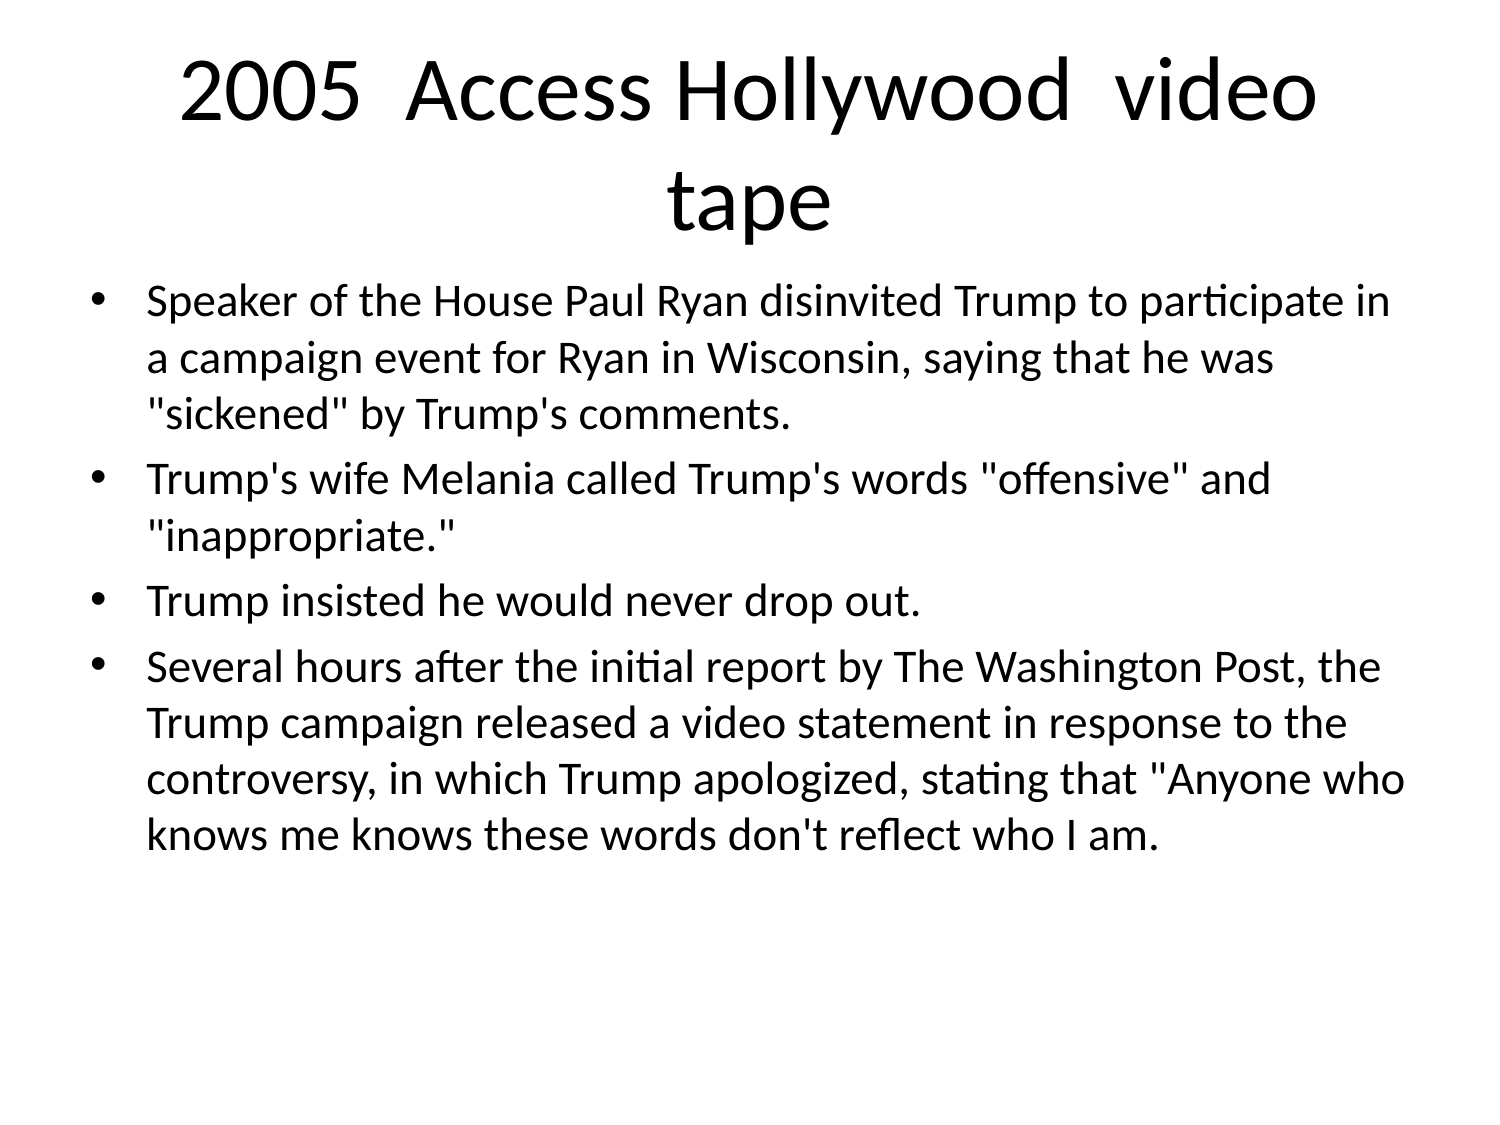

# 2005 Access Hollywood video tape
Speaker of the House Paul Ryan disinvited Trump to participate in a campaign event for Ryan in Wisconsin, saying that he was "sickened" by Trump's comments.
Trump's wife Melania called Trump's words "offensive" and "inappropriate."
Trump insisted he would never drop out.
Several hours after the initial report by The Washington Post, the Trump campaign released a video statement in response to the controversy, in which Trump apologized, stating that "Anyone who knows me knows these words don't reflect who I am.